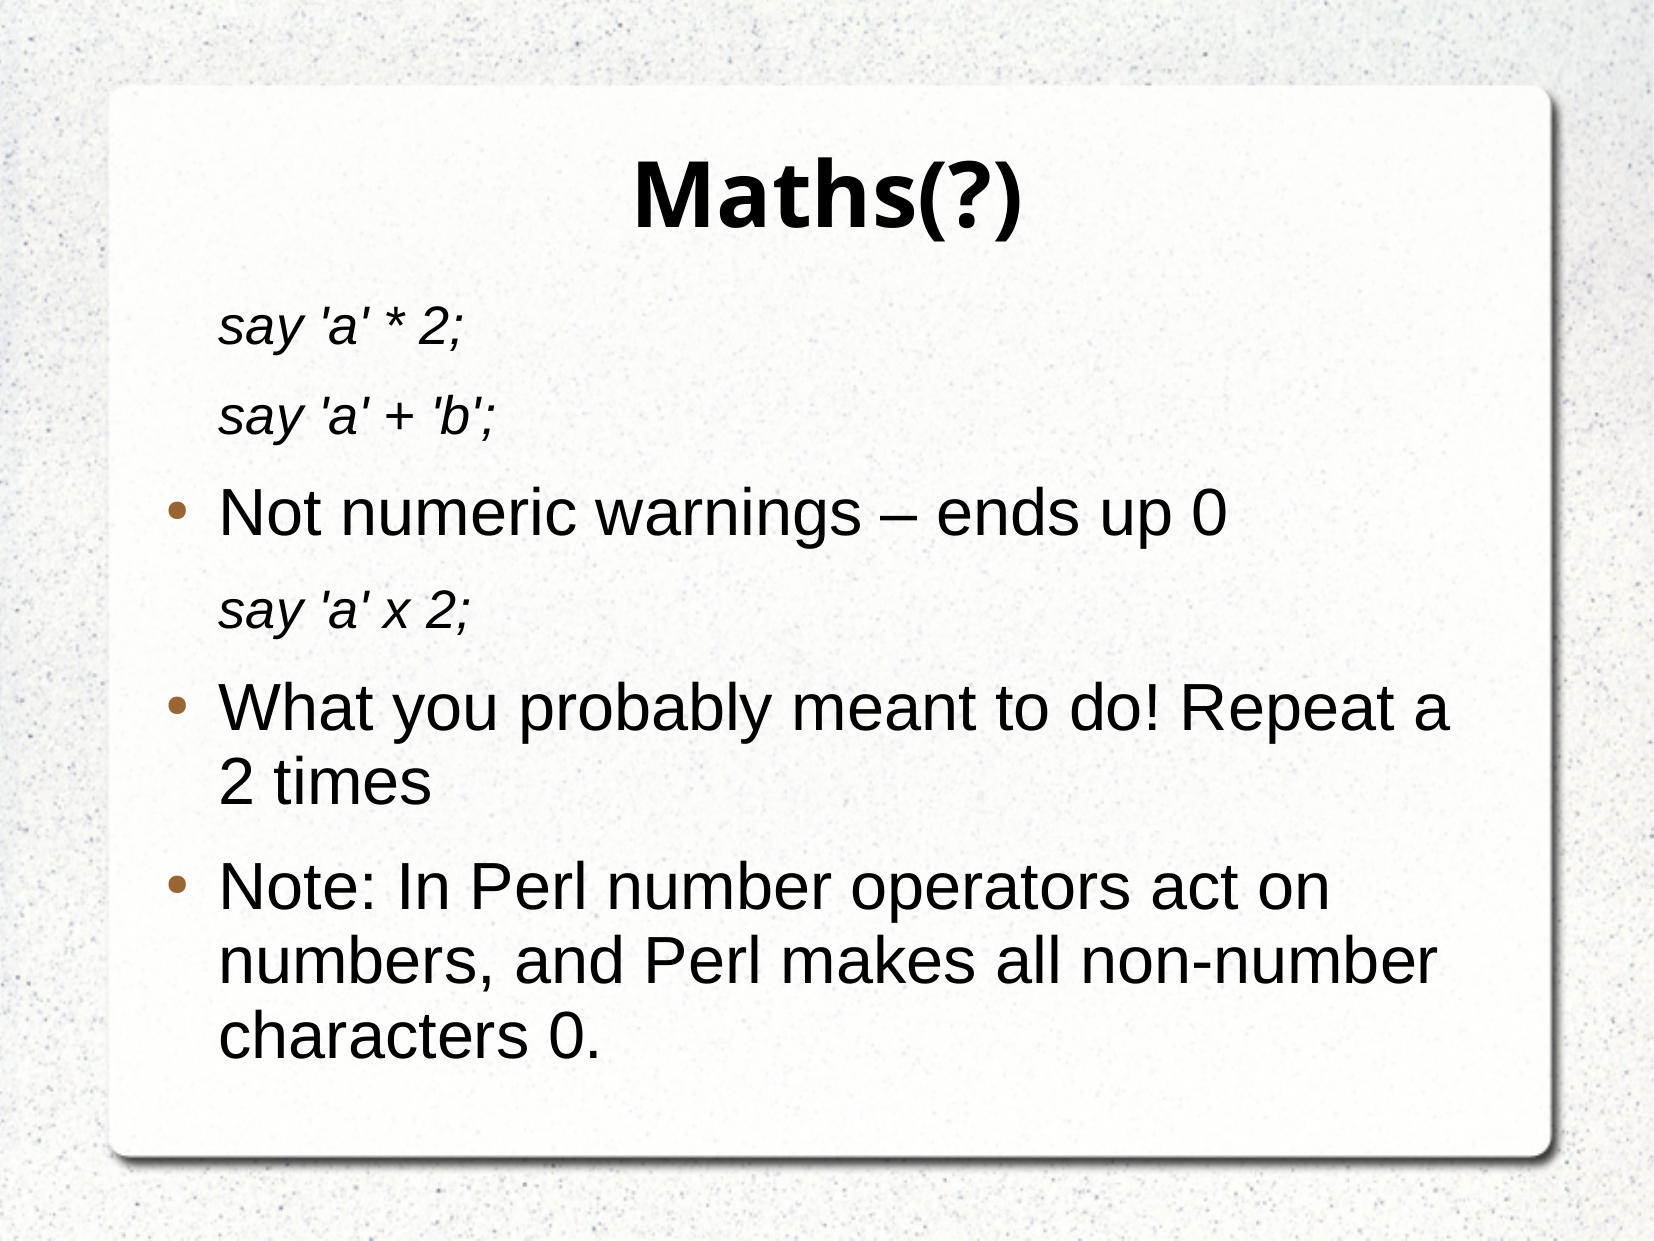

# Maths(?)
say 'a' * 2;
say 'a' + 'b';
Not numeric warnings – ends up 0
say 'a' x 2;
What you probably meant to do! Repeat a 2 times
Note: In Perl number operators act on numbers, and Perl makes all non-number characters 0.